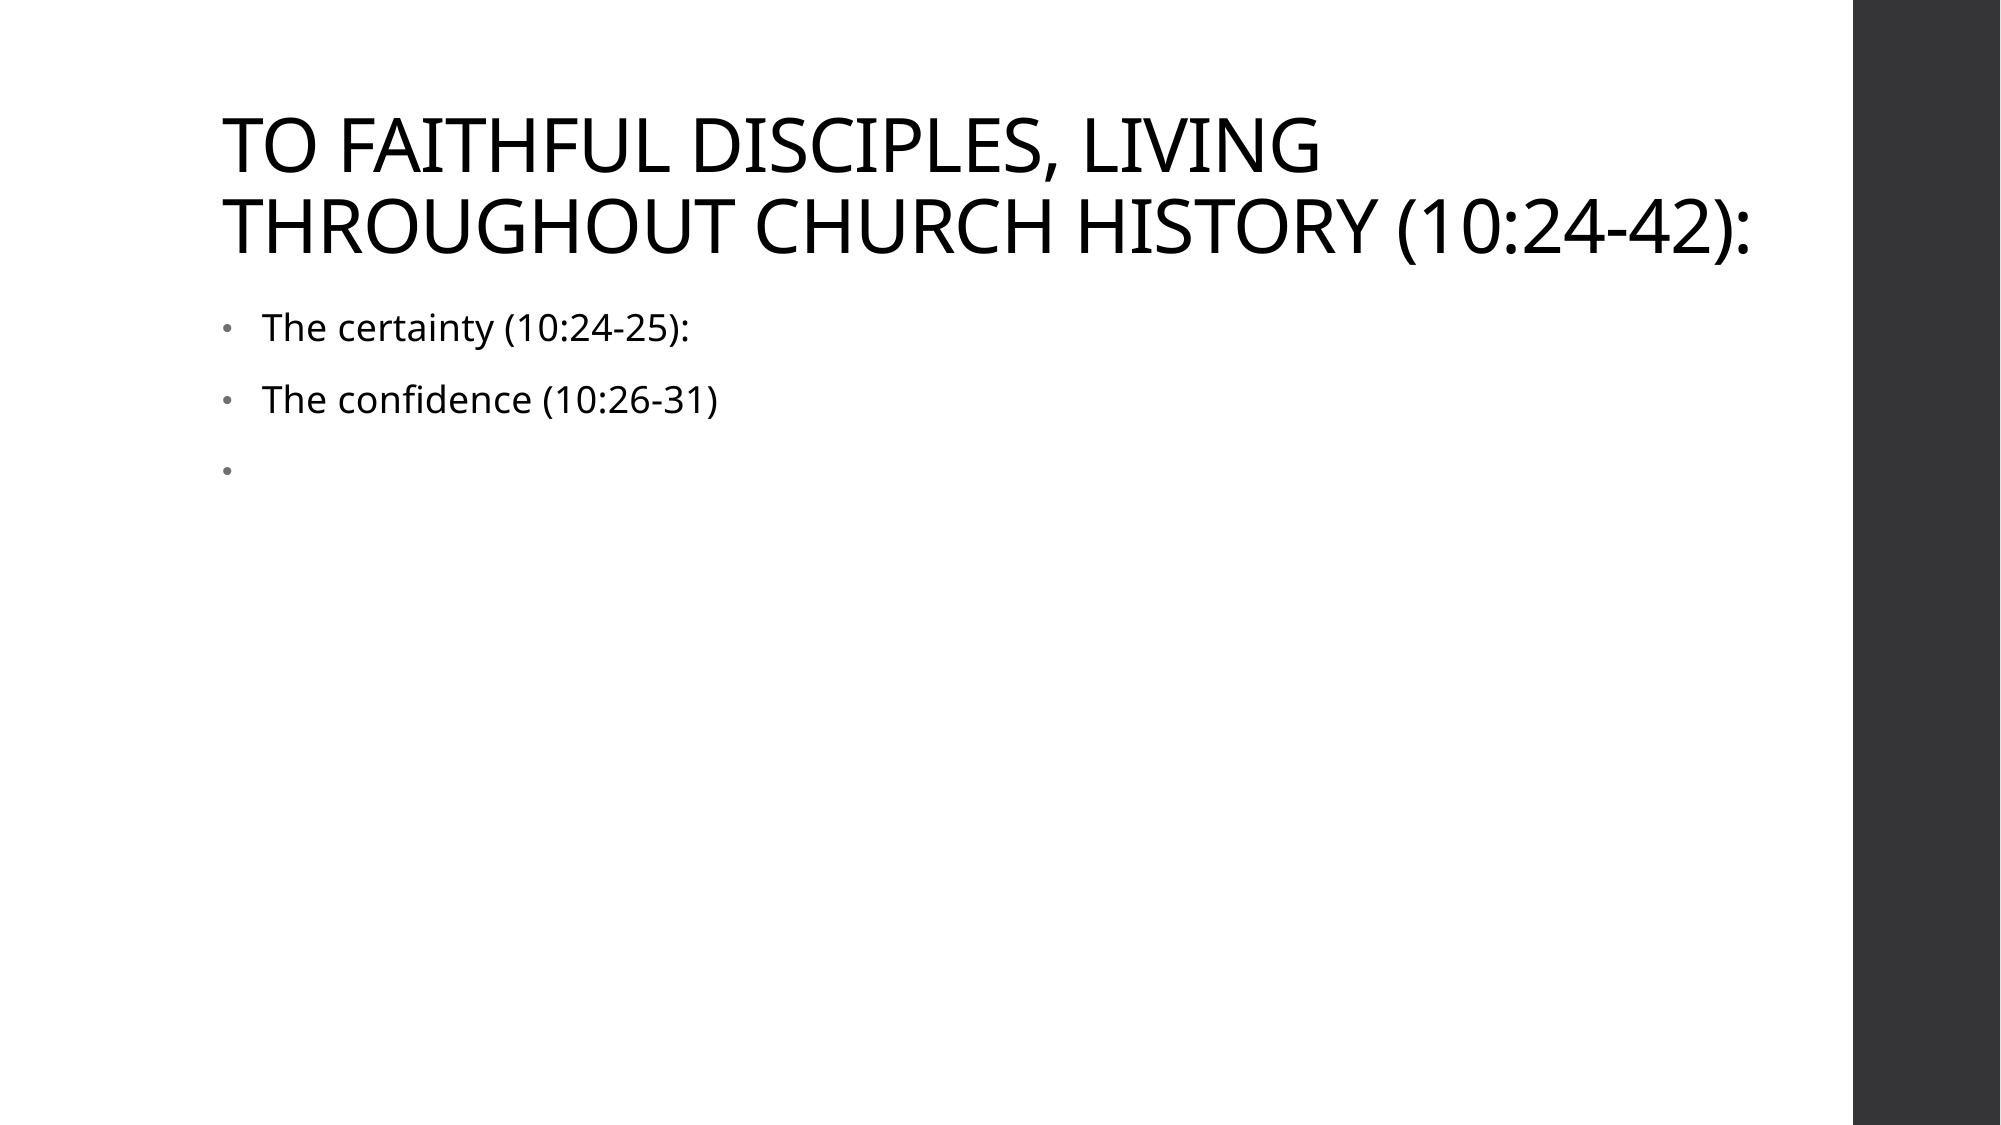

# TO FAITHFUL DISCIPLES, LIVING THROUGHOUT CHURCH HISTORY (10:24-42):
 The certainty (10:24-25):
 The confidence (10:26-31)